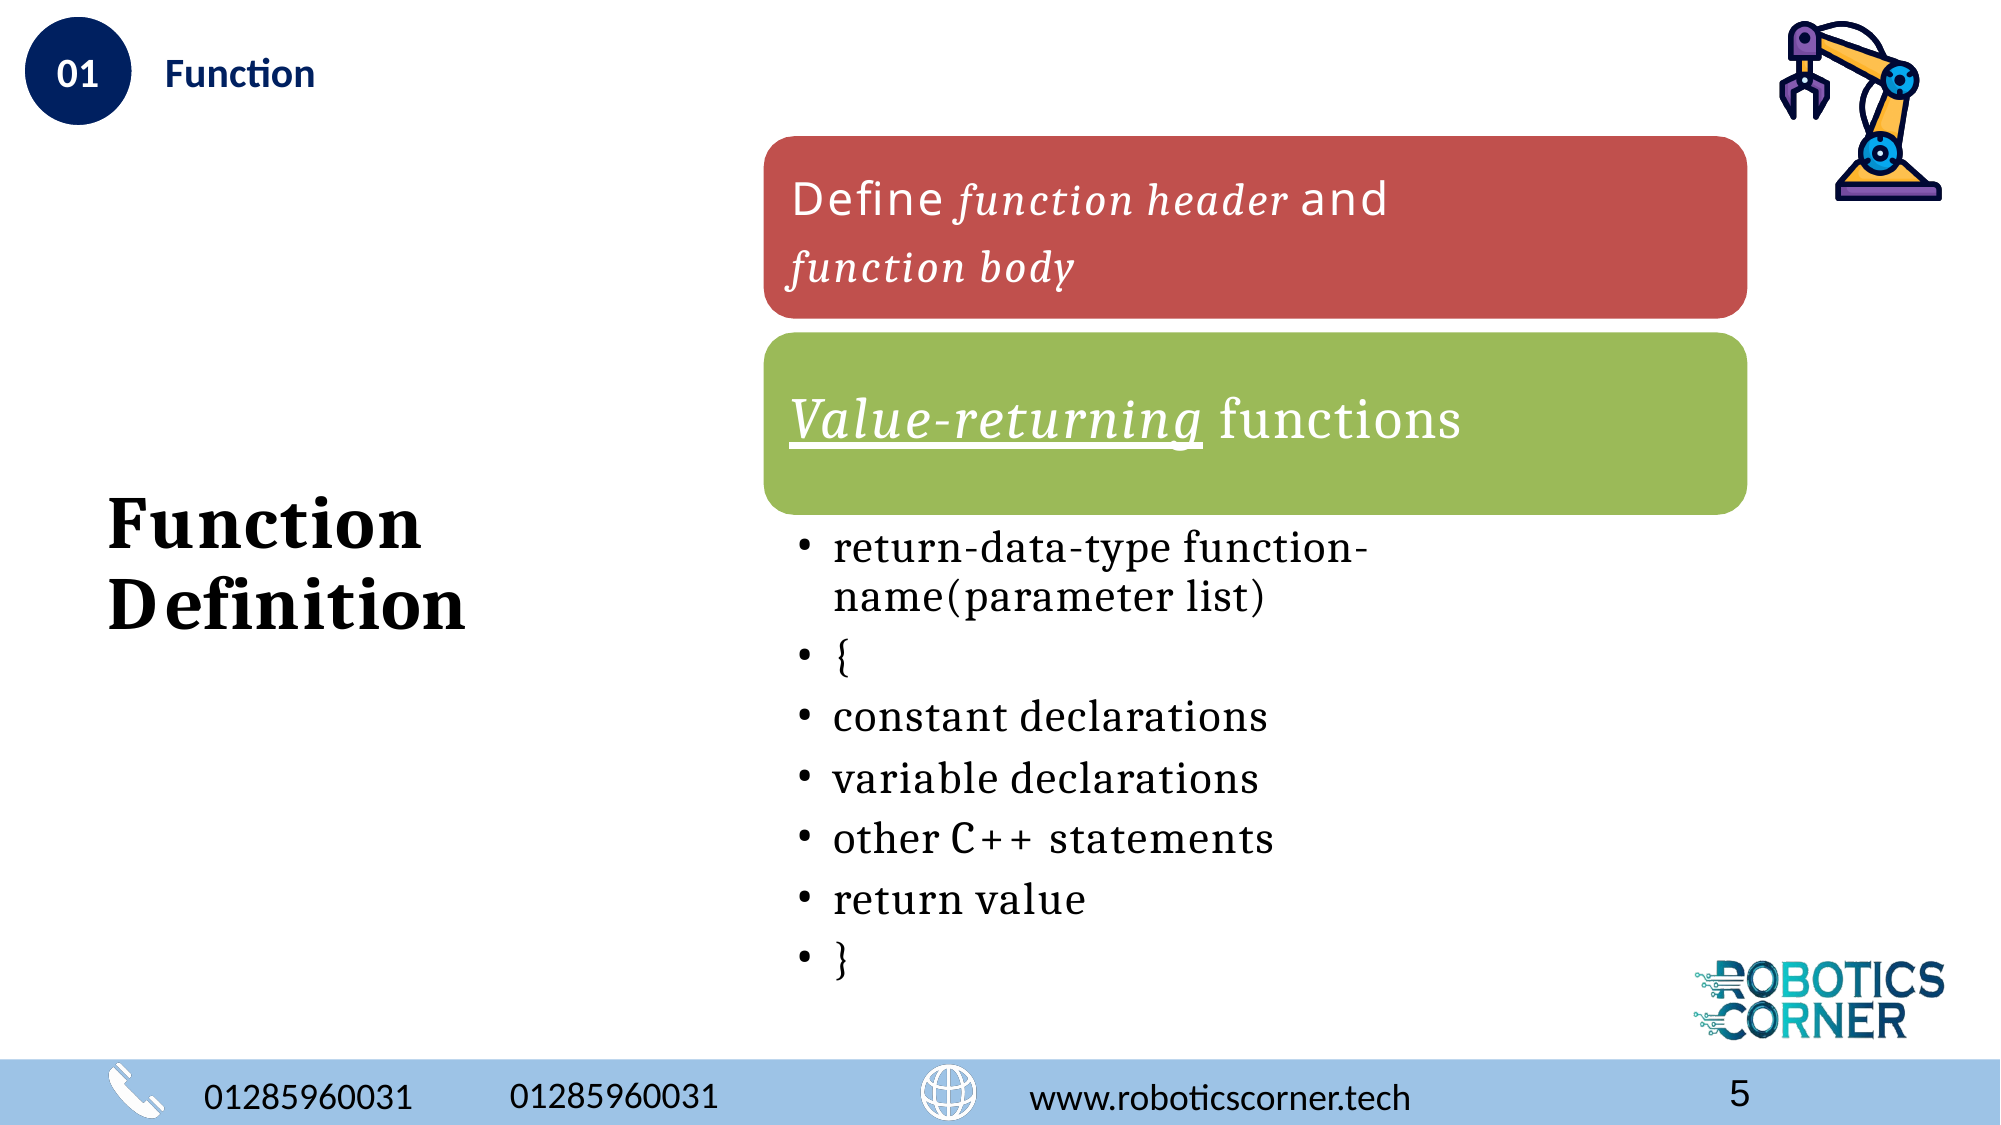

01
Function
# Define function header and function body
Value-returning functions
Function Definition
return-data-type function- name(parameter list)
{
constant declarations
variable declarations
other C++ statements
return value
}